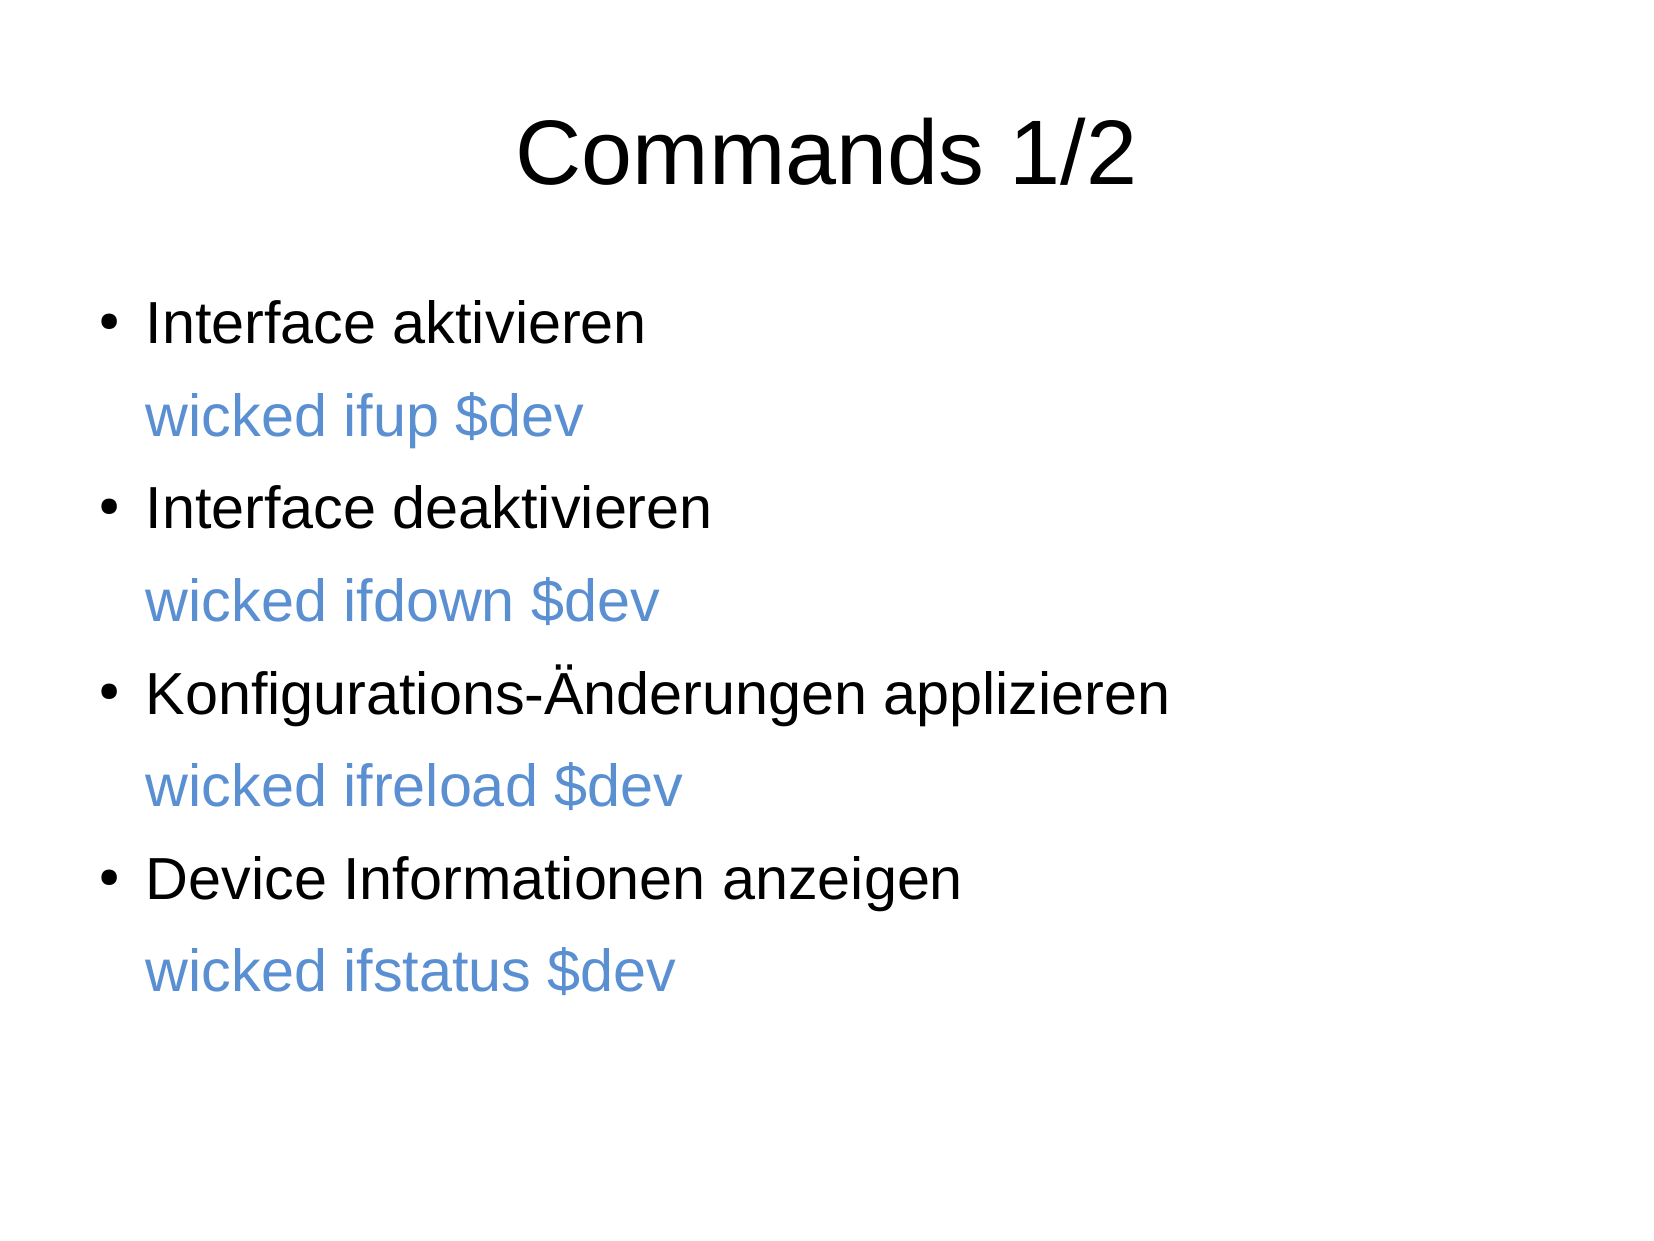

# Commands 1/2
Interface aktivieren
wicked ifup $dev
Interface deaktivieren
wicked ifdown $dev
Konfigurations-Änderungen applizieren
wicked ifreload $dev
Device Informationen anzeigen
wicked ifstatus $dev